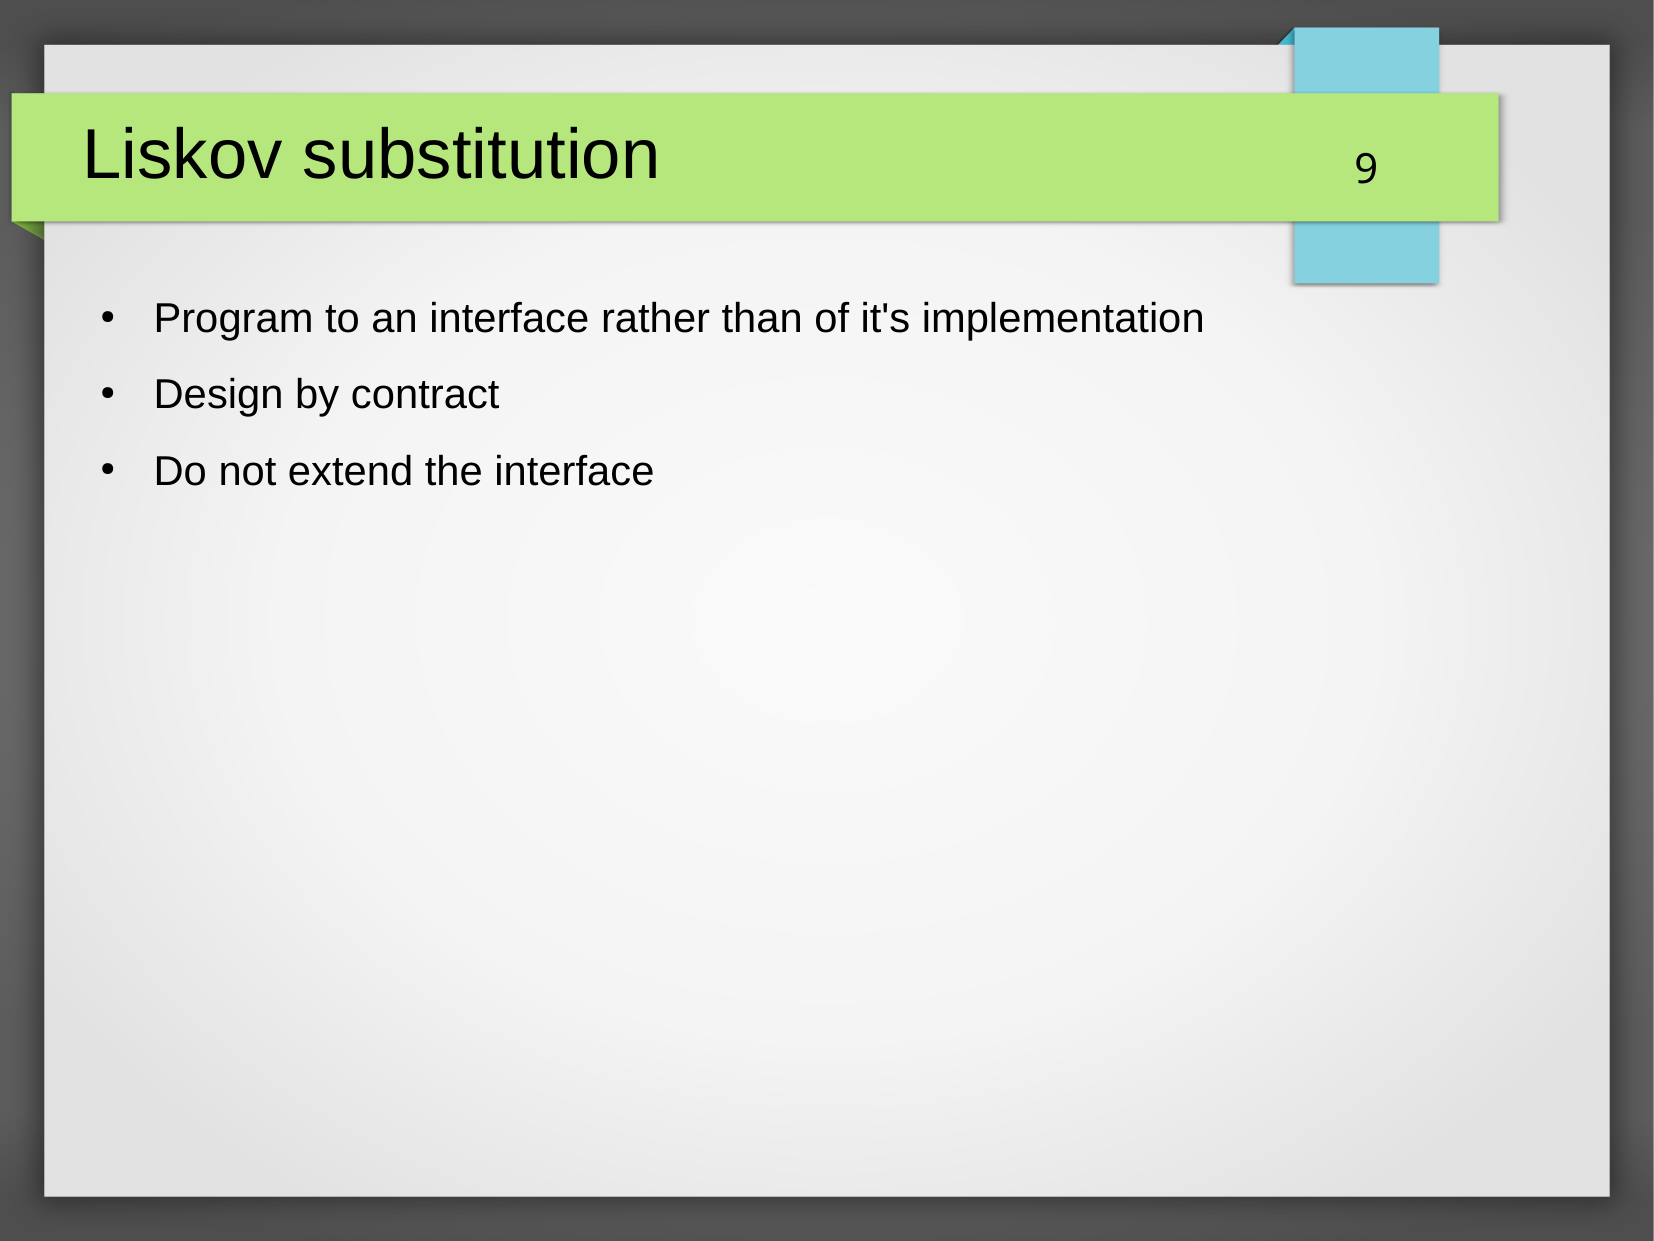

# Liskov substitution
Program to an interface rather than of it's implementation
Design by contract
Do not extend the interface